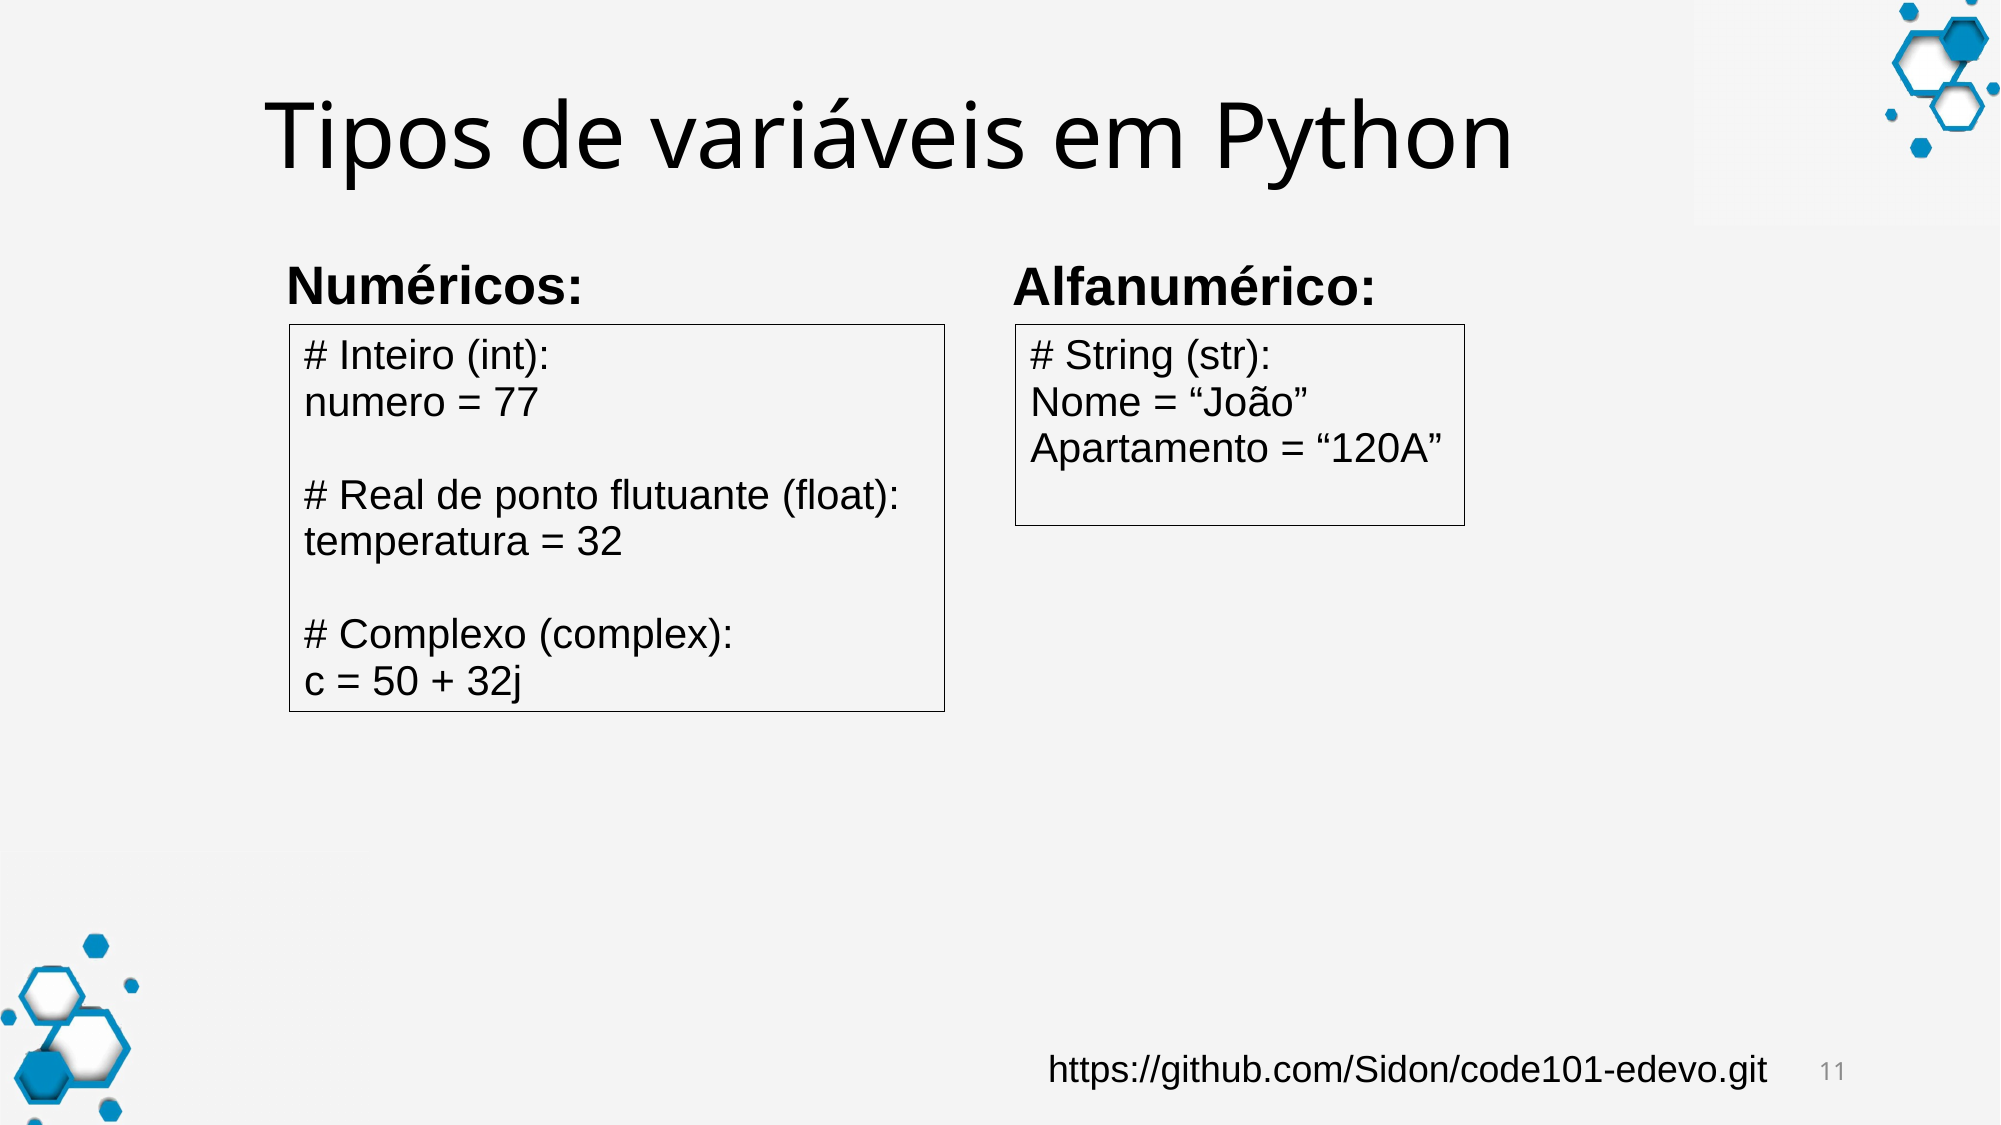

# Tipos de variáveis em Python
Numéricos:
# Inteiro (int):
numero = 77
# Real de ponto flutuante (float):
temperatura = 32
# Complexo (complex):
c = 50 + 32j
Alfanumérico:
# String (str):
Nome = “João”
Apartamento = “120A”
https://github.com/Sidon/code101-edevo.git